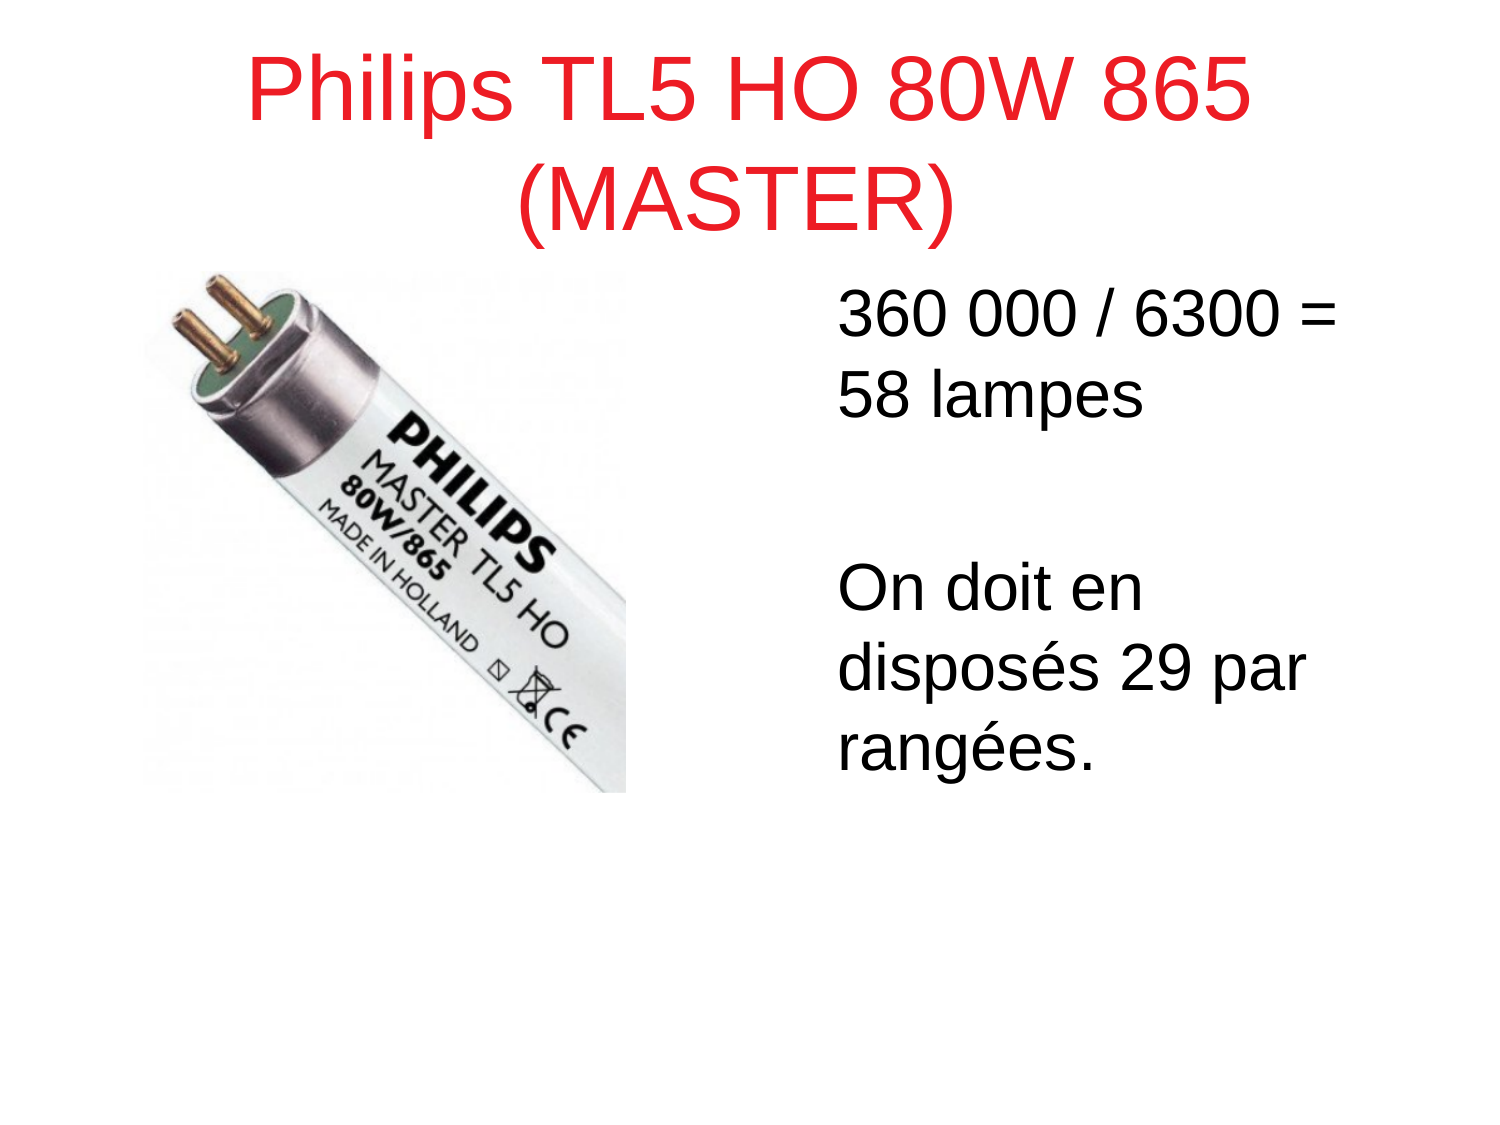

# Philips TL5 HO 80W 865 (MASTER)
360 000 / 6300 = 58 lampes
On doit en disposés 29 par rangées.